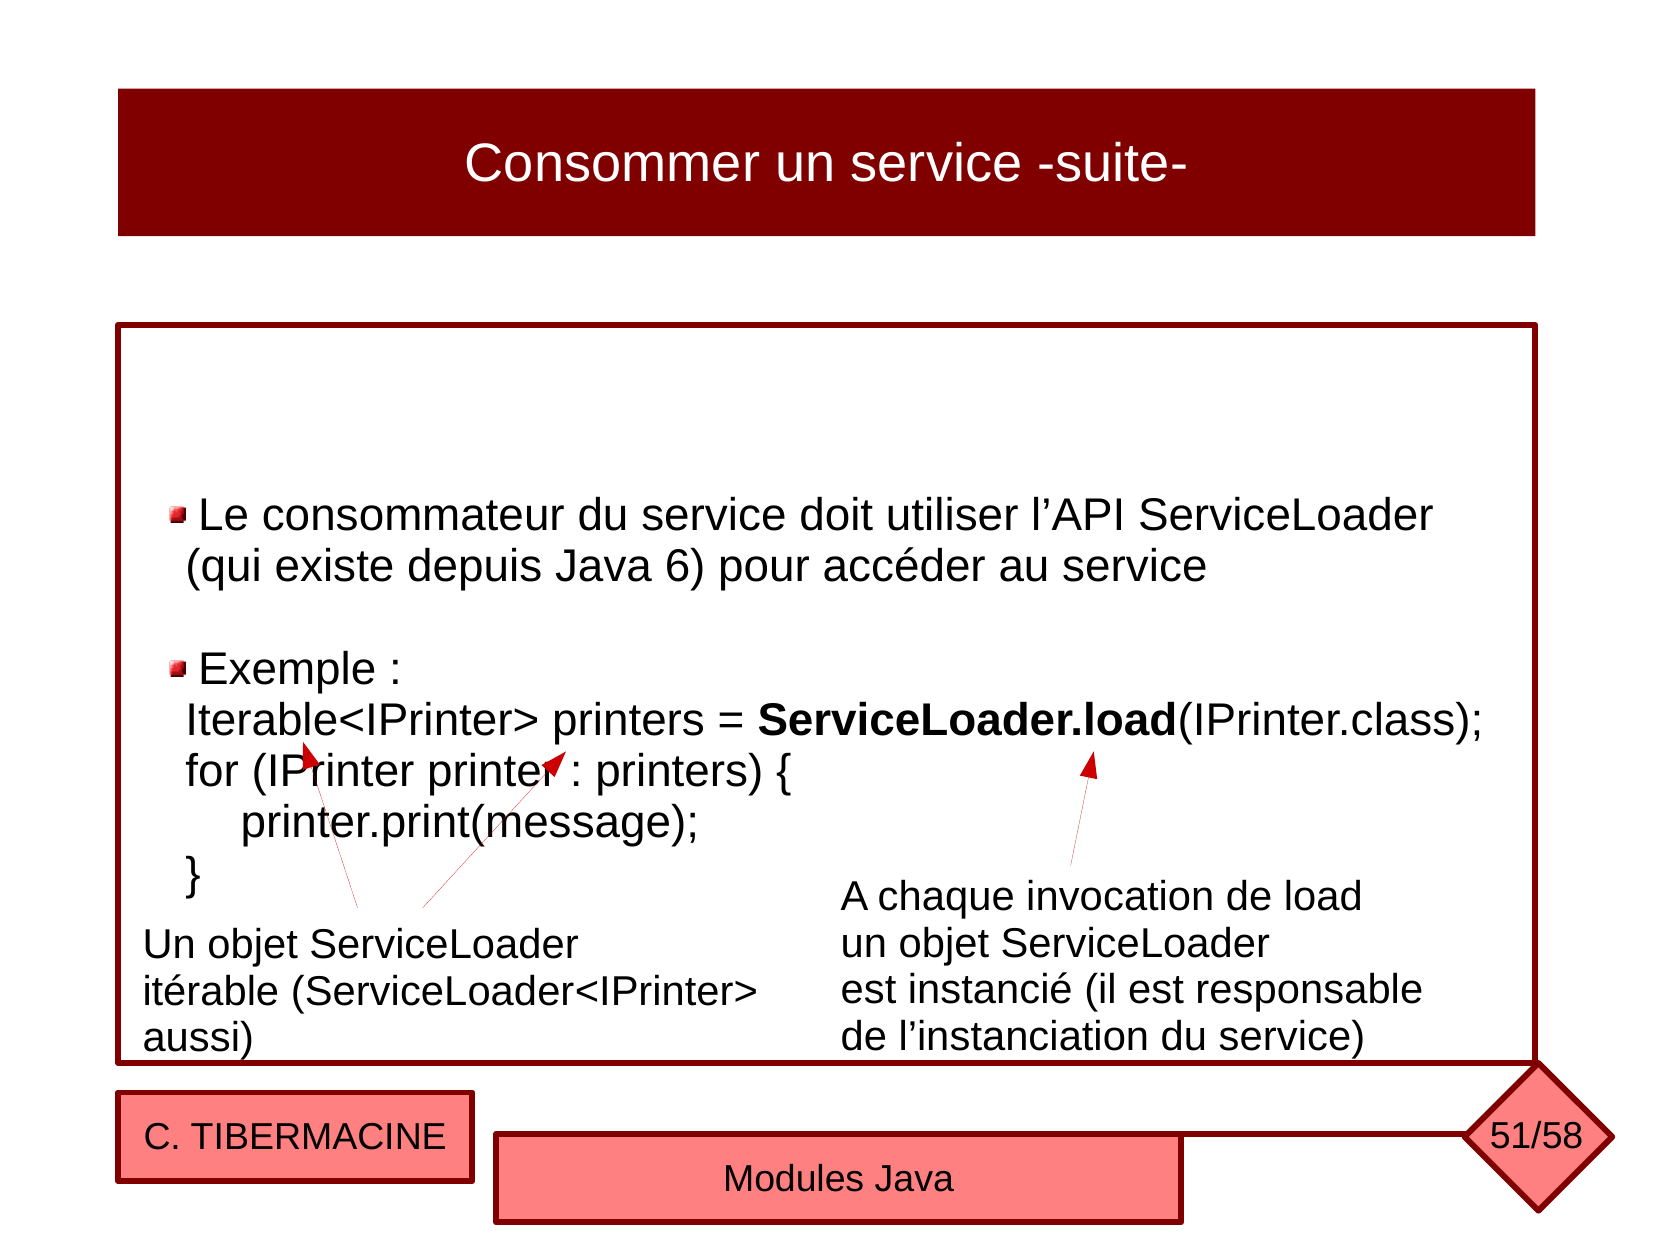

Consommer un service -suite-
 Le consommateur du service doit utiliser l’API ServiceLoader
(qui existe depuis Java 6) pour accéder au service
 Exemple :
Iterable<IPrinter> printers = ServiceLoader.load(IPrinter.class);
for (IPrinter printer : printers) {
printer.print(message);
}
A chaque invocation de load
un objet ServiceLoader
est instancié (il est responsable
de l’instanciation du service)
Un objet ServiceLoader
itérable (ServiceLoader<IPrinter>
aussi)
C. TIBERMACINE
Modules Java